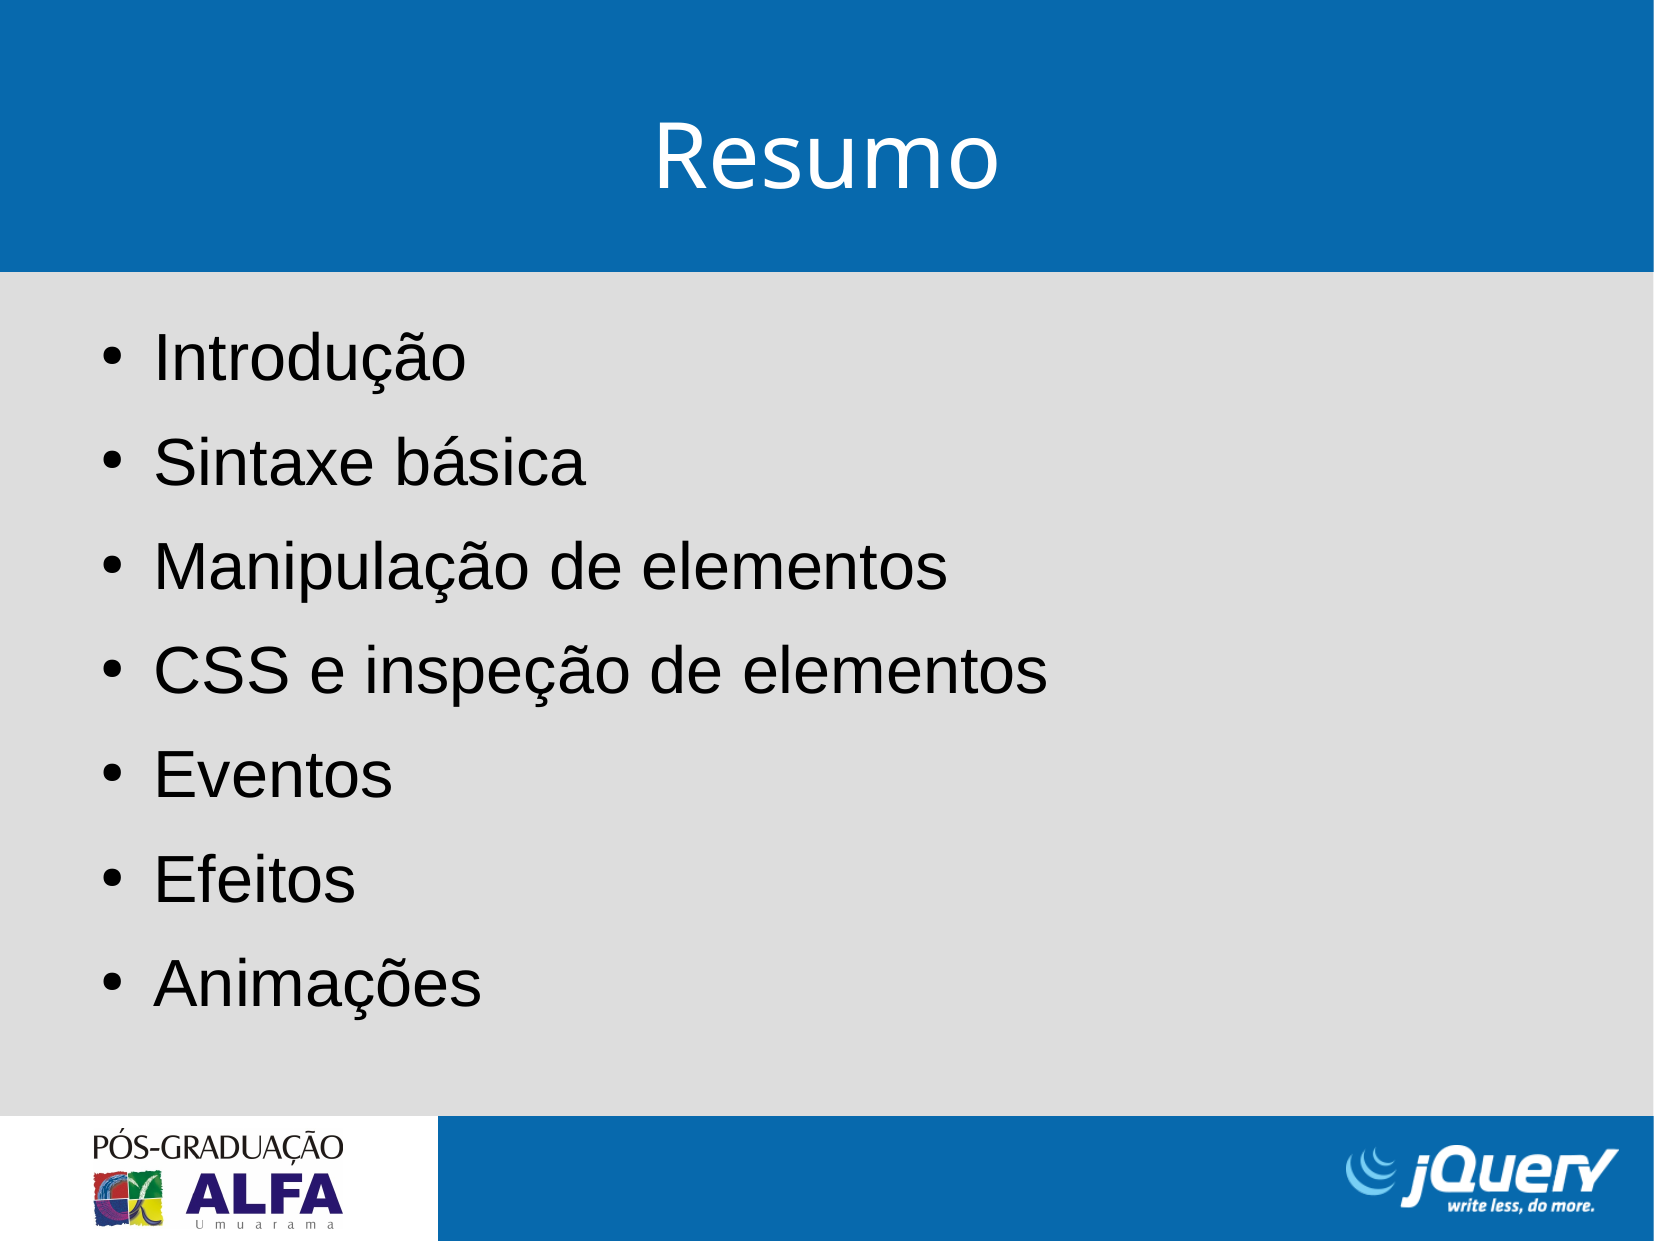

# Resumo
Introdução
Sintaxe básica
Manipulação de elementos
CSS e inspeção de elementos
Eventos
Efeitos
Animações